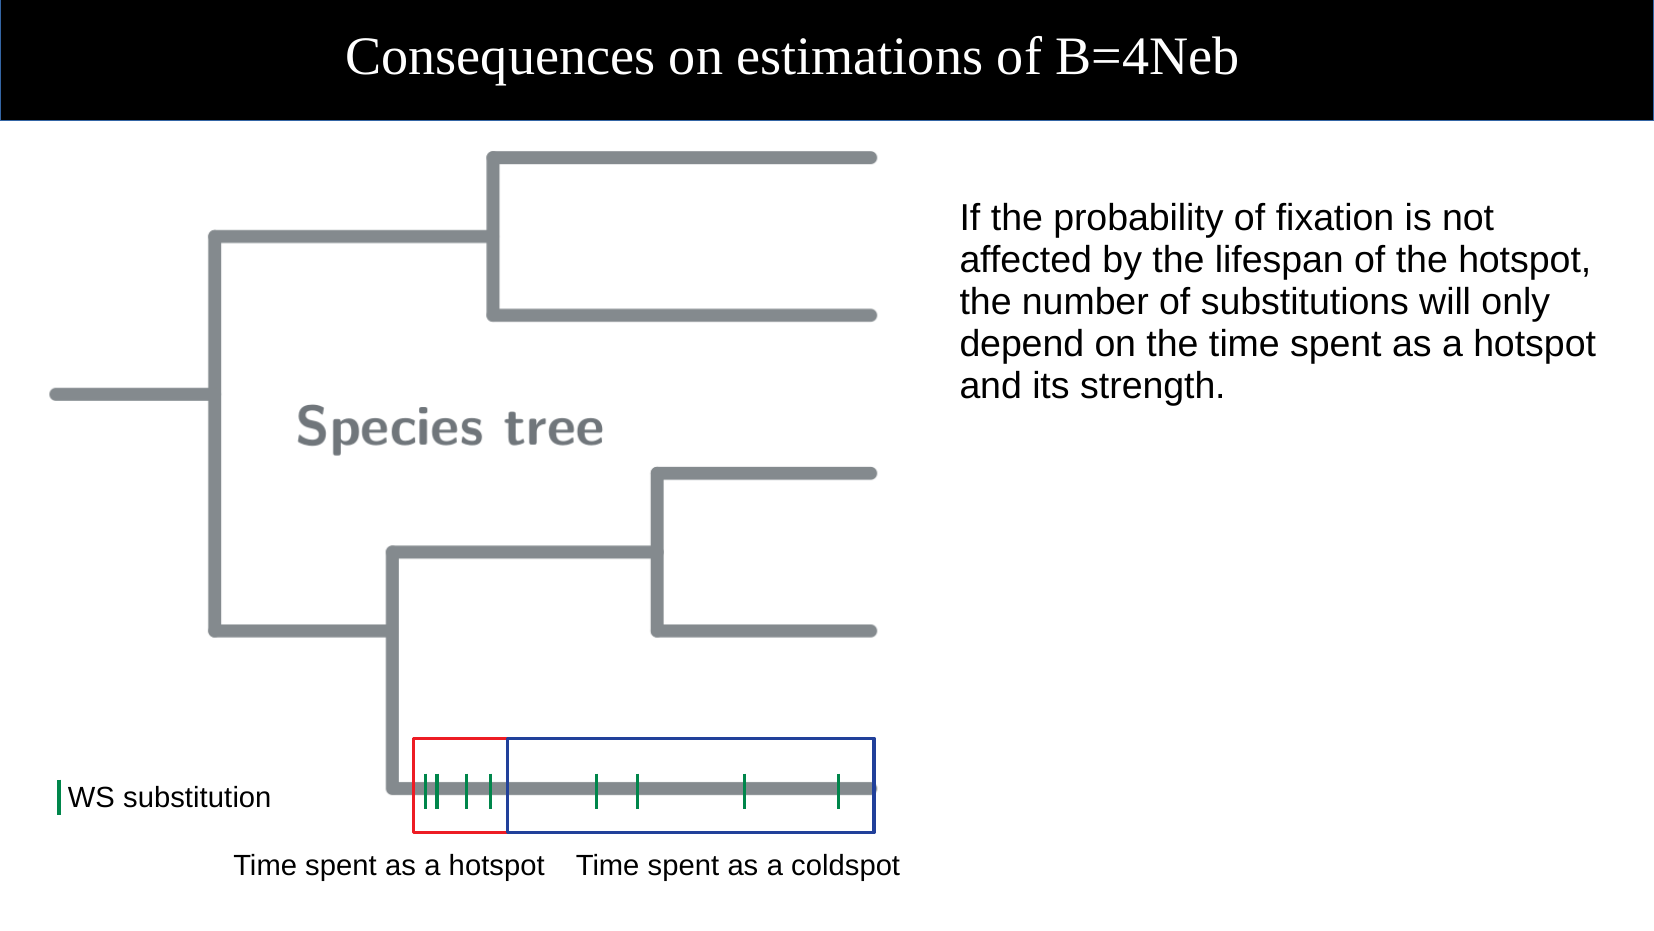

Consequences on estimations of B=4Neb
If the probability of fixation is not affected by the lifespan of the hotspot, the number of substitutions will only depend on the time spent as a hotspot and its strength.
WS substitution
Time spent as a coldspot
Time spent as a hotspot